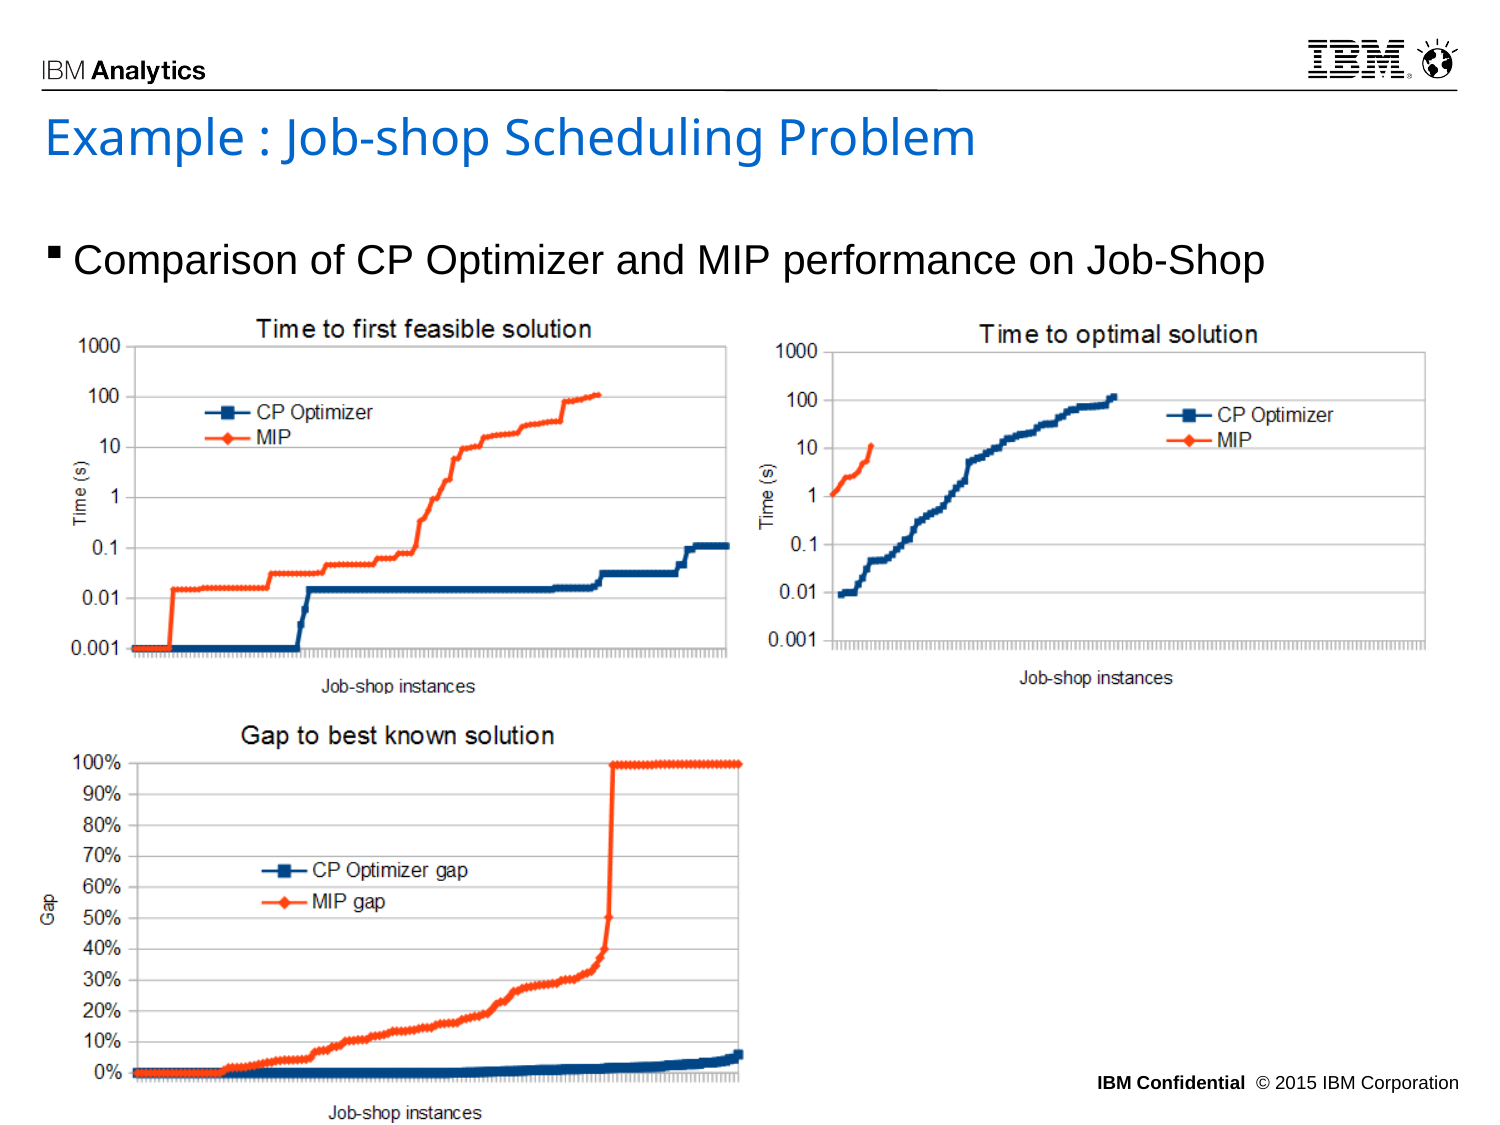

# Example : Job-shop Scheduling Problem
Comparison of CP Optimizer and MIP performance on Job-Shop